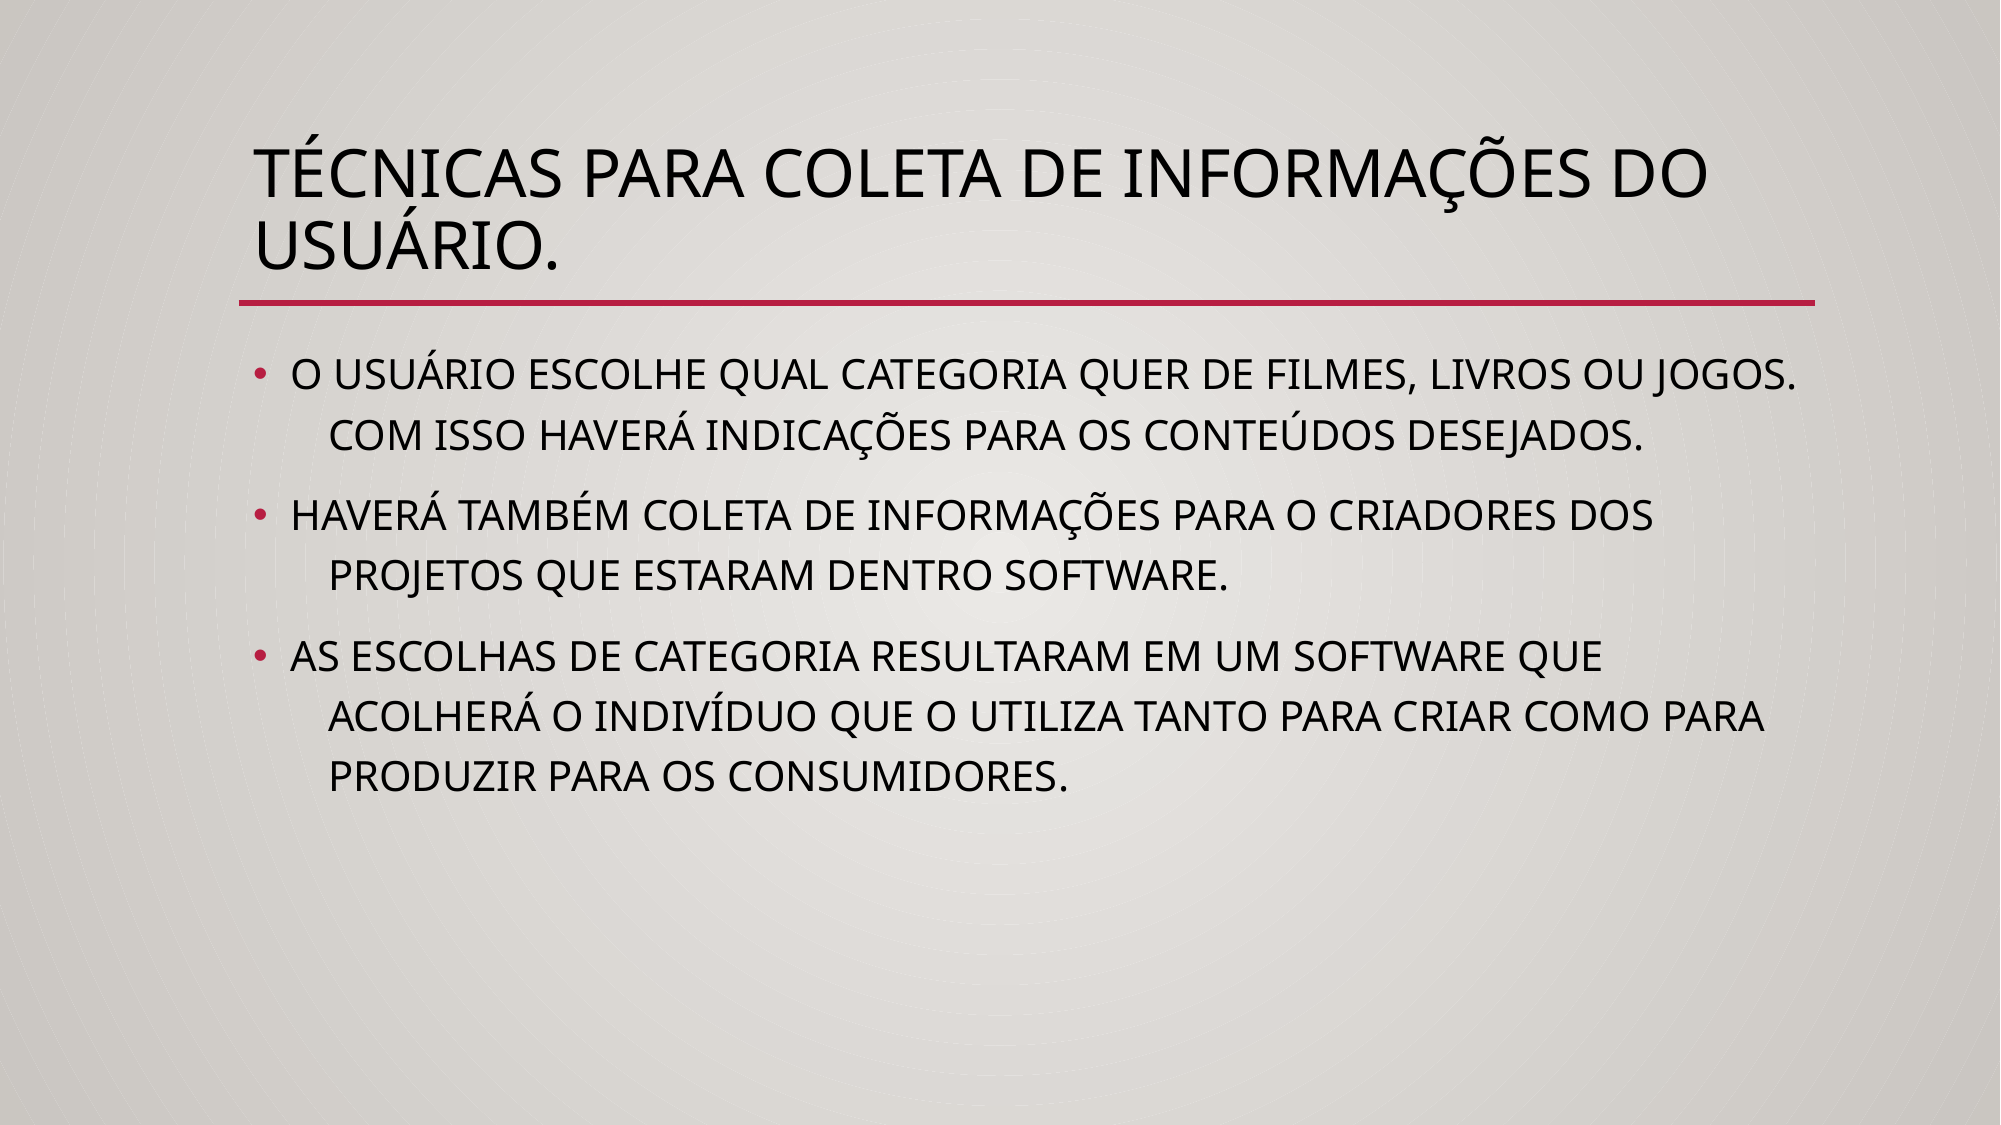

# TÉCNICAS PARA COLETA DE INFORMAÇÕES DO USUÁRIO.
O USUÁRIO ESCOLHE QUAL CATEGORIA QUER DE FILMES, LIVROS OU JOGOS. COM ISSO HAVERÁ INDICAÇÕES PARA OS CONTEÚDOS DESEJADOS.
HAVERÁ TAMBÉM COLETA DE INFORMAÇÕES PARA O CRIADORES DOS PROJETOS QUE ESTARAM DENTRO SOFTWARE.
AS ESCOLHAS DE CATEGORIA RESULTARAM EM UM SOFTWARE QUE ACOLHERÁ O INDIVÍDUO QUE O UTILIZA TANTO PARA CRIAR COMO PARA PRODUZIR PARA OS CONSUMIDORES.